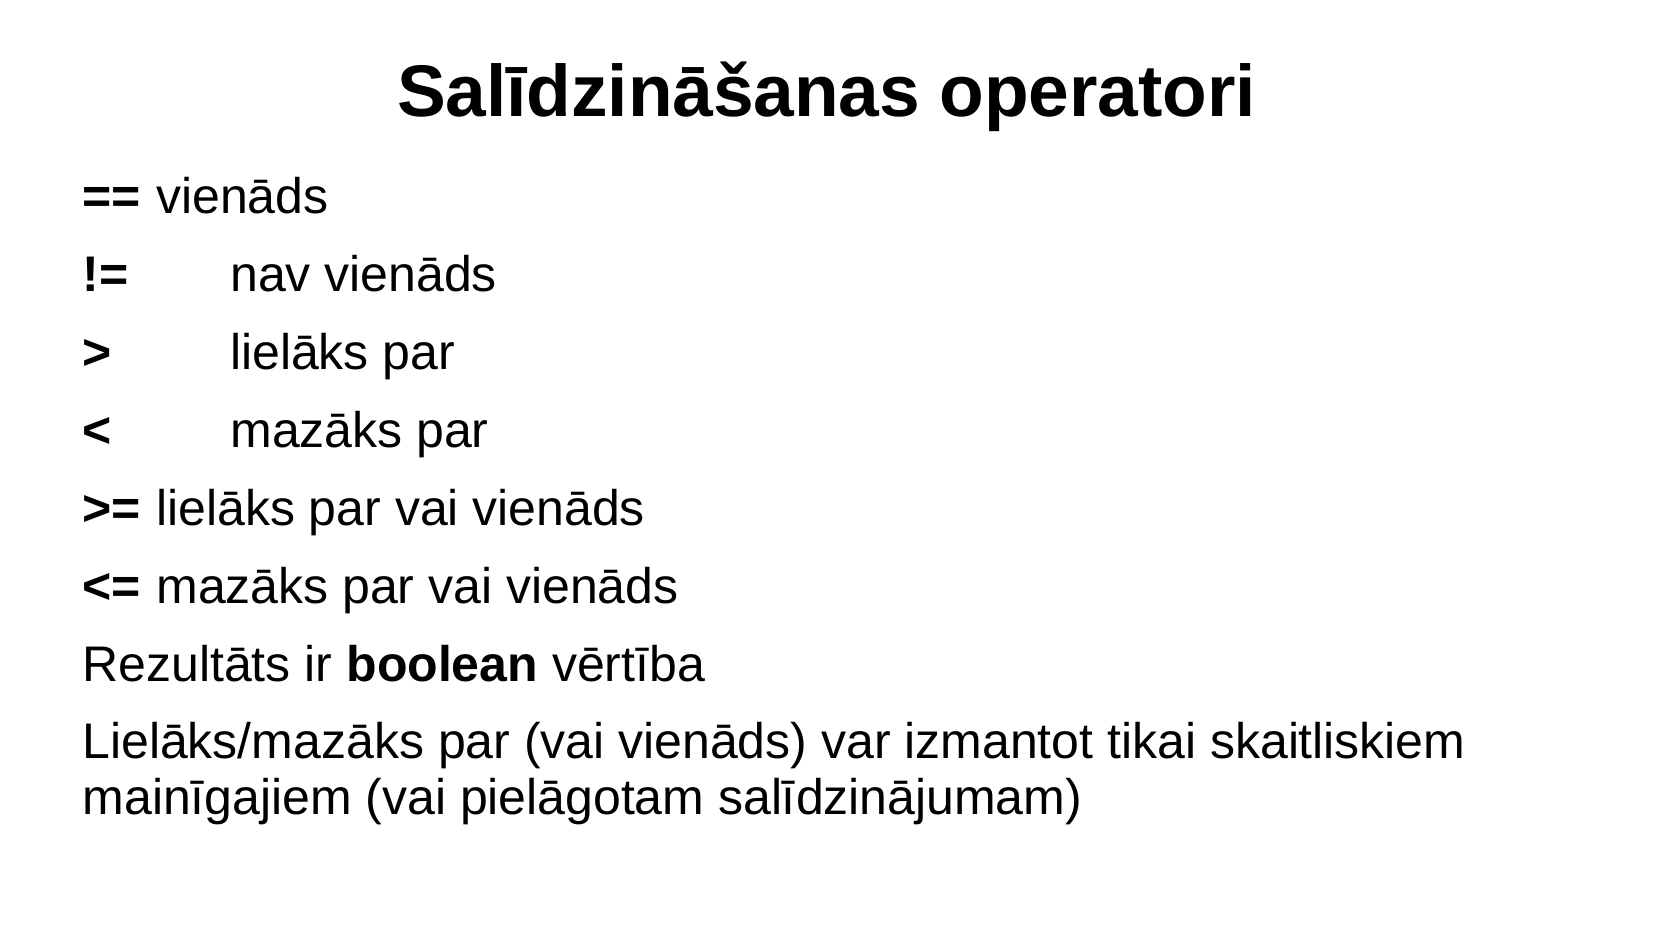

# Salīdzināšanas operatori
==	vienāds
!=		nav vienāds
>		lielāks par
< 		mazāks par
>=	lielāks par vai vienāds
<=	mazāks par vai vienāds
Rezultāts ir boolean vērtība
Lielāks/mazāks par (vai vienāds) var izmantot tikai skaitliskiem mainīgajiem (vai pielāgotam salīdzinājumam)